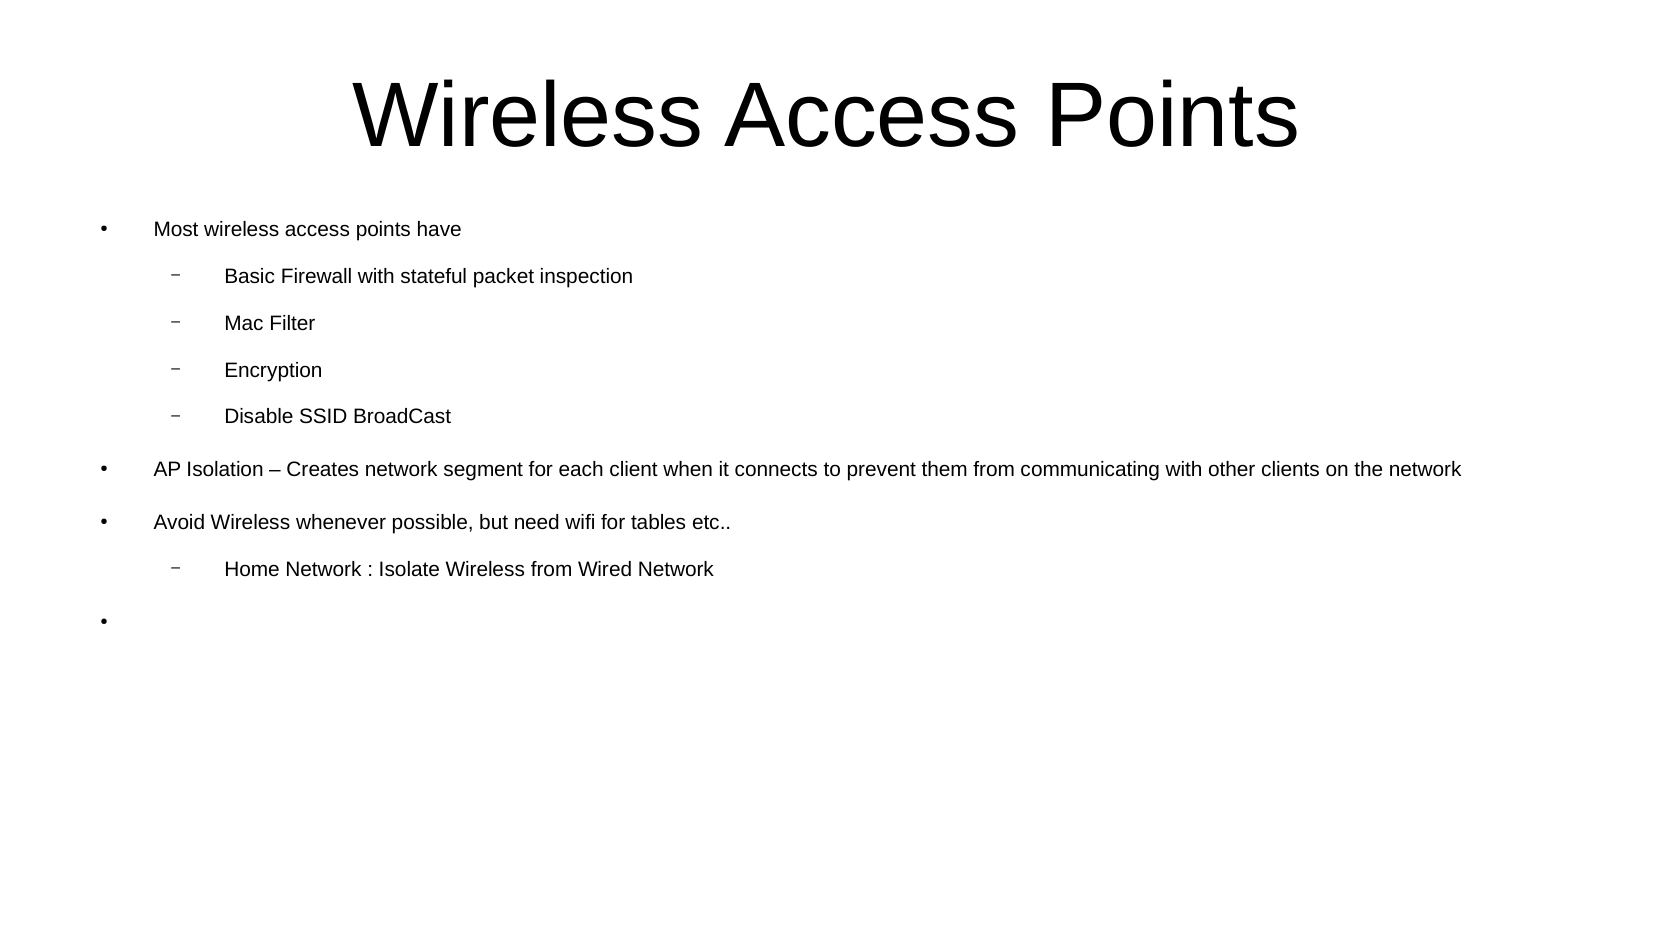

# Wireless Access Points
Most wireless access points have
Basic Firewall with stateful packet inspection
Mac Filter
Encryption
Disable SSID BroadCast
AP Isolation – Creates network segment for each client when it connects to prevent them from communicating with other clients on the network
Avoid Wireless whenever possible, but need wifi for tables etc..
Home Network : Isolate Wireless from Wired Network